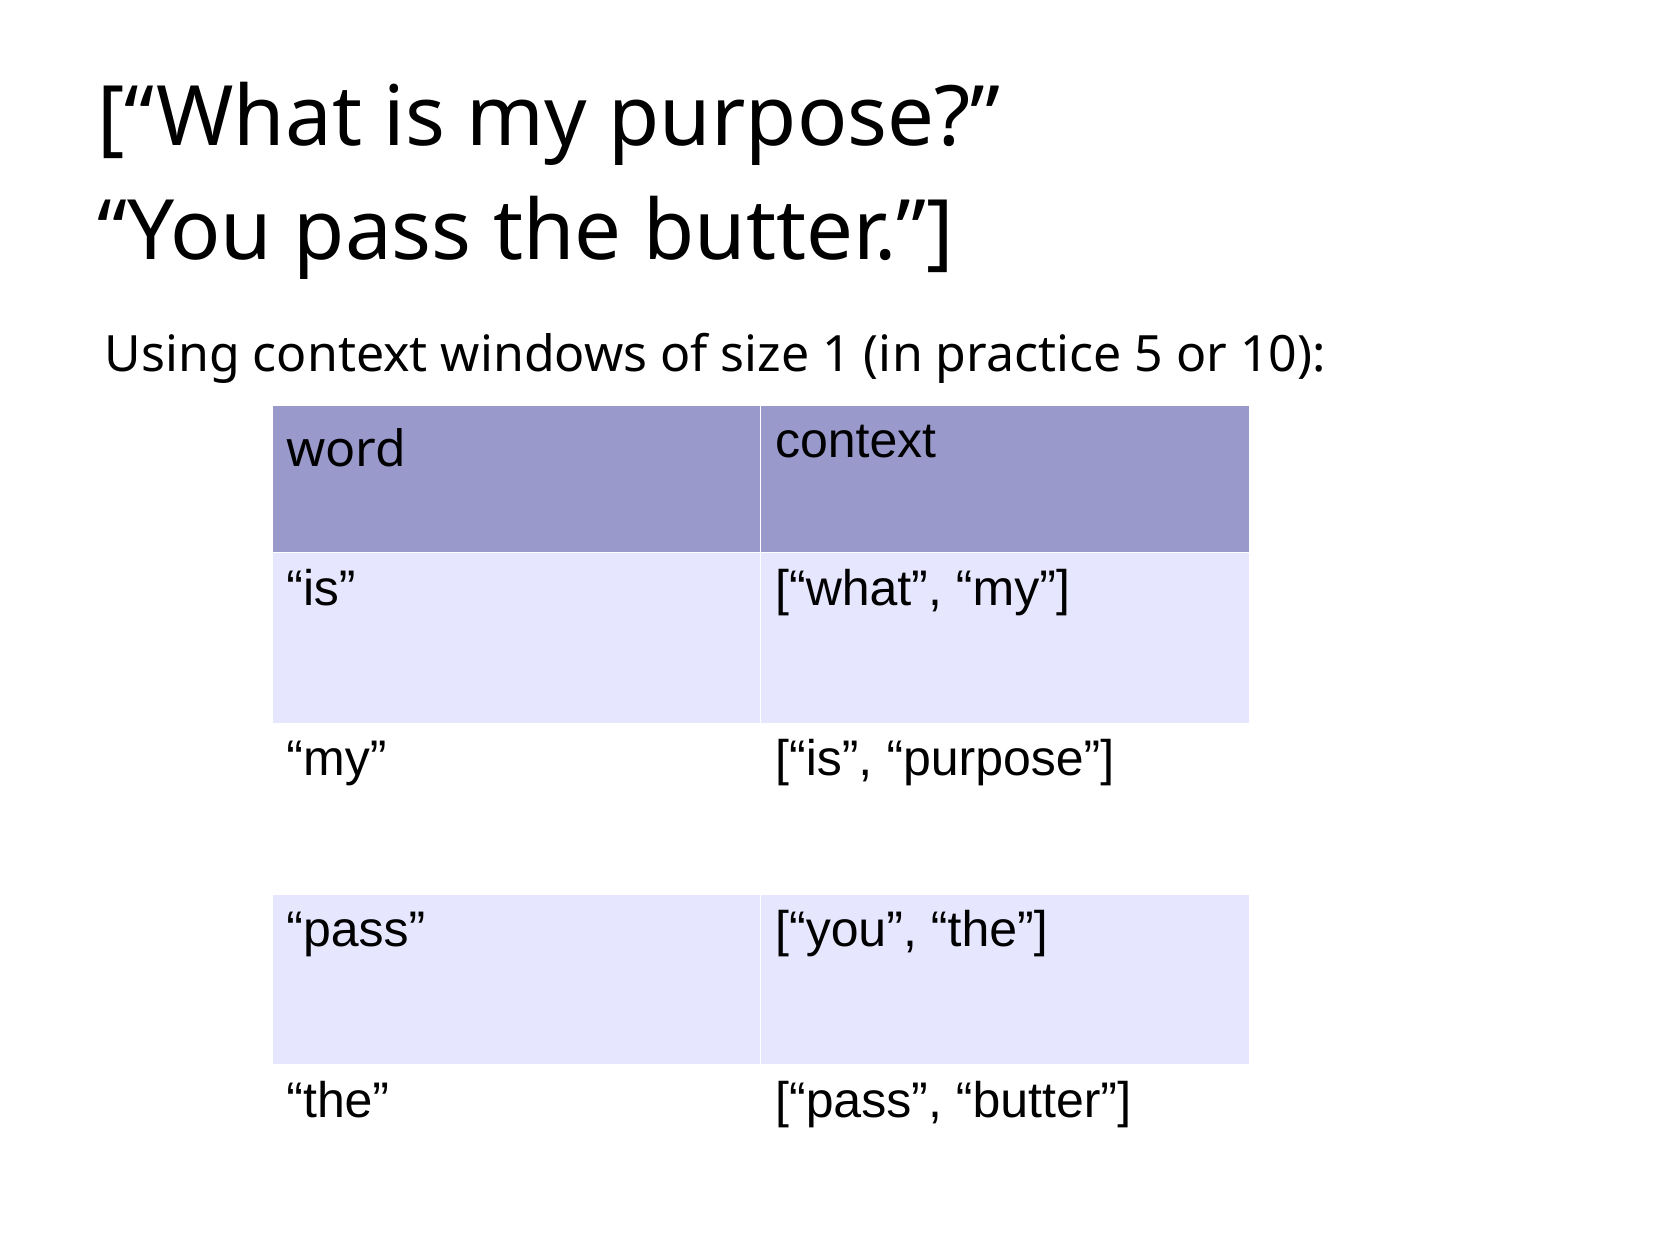

[“What is my purpose?”
“You pass the butter.”]
Using context windows of size 1 (in practice 5 or 10):
| word | context |
| --- | --- |
| “is” | [“what”, “my”] |
| “my” | [“is”, “purpose”] |
| “pass” | [“you”, “the”] |
| “the” | [“pass”, “butter”] |